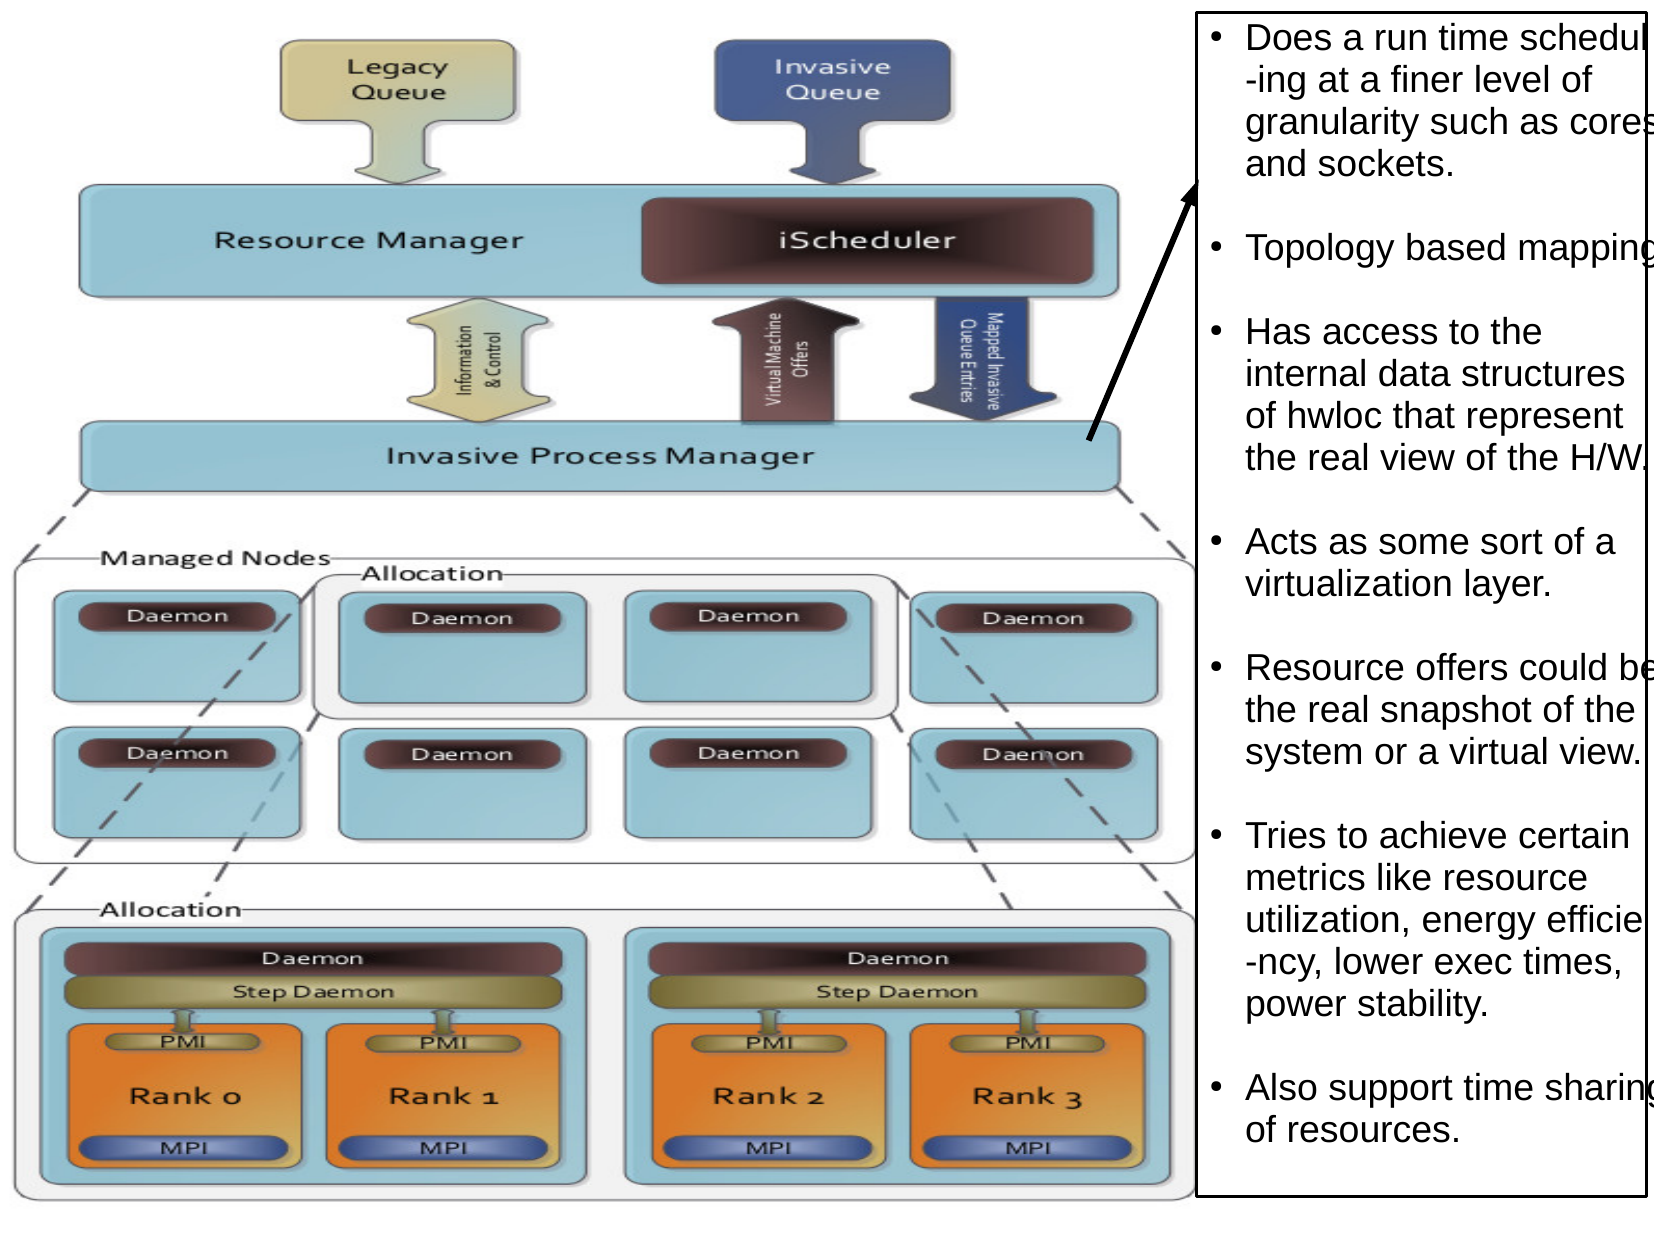

Does a run time schedul
-ing at a finer level of
granularity such as cores
and sockets.
Topology based mapping
Has access to the
internal data structures
of hwloc that represent
the real view of the H/W.
Acts as some sort of a
virtualization layer.
Resource offers could be
the real snapshot of the
system or a virtual view.
Tries to achieve certain
metrics like resource
utilization, energy efficie
-ncy, lower exec times,
power stability.
Also support time sharing
of resources.